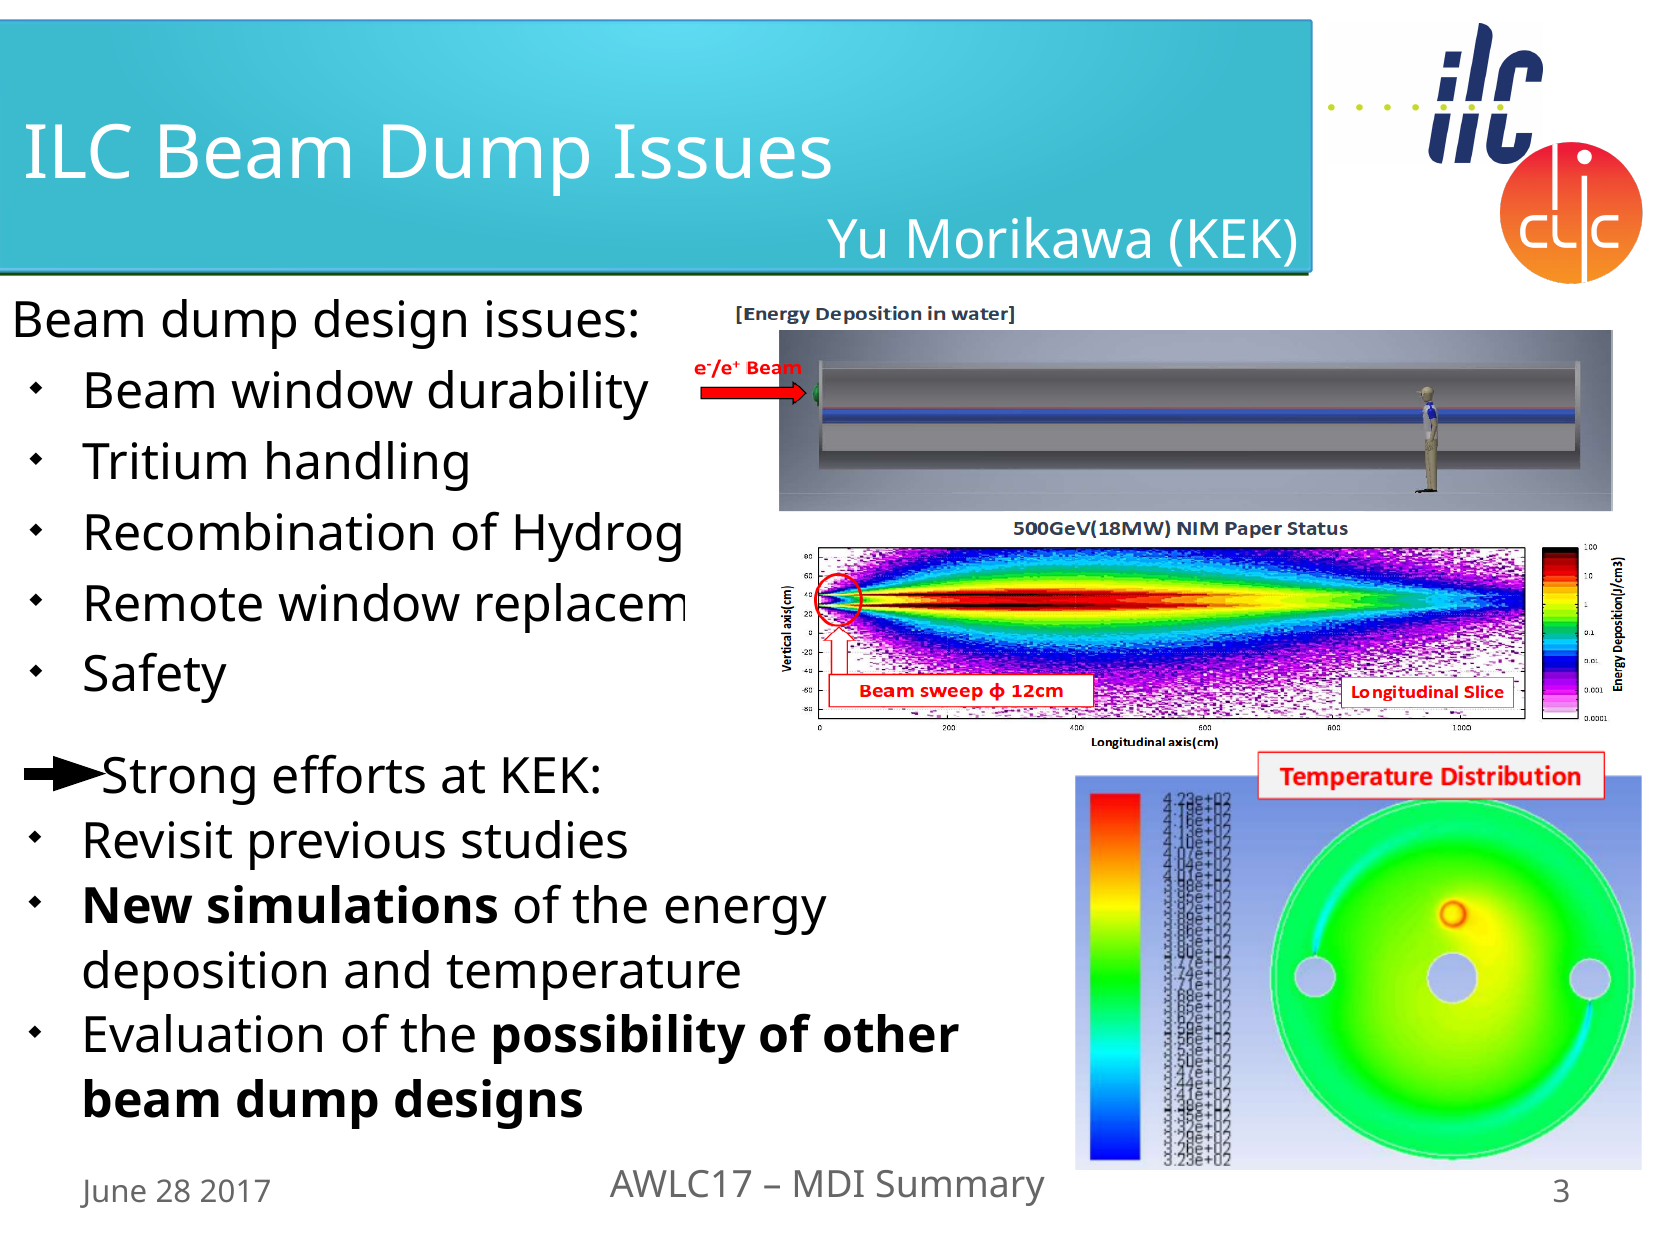

# ILC Beam Dump Issues
Yu Morikawa (KEK)
Beam dump design issues:
Beam window durability
Tritium handling
Recombination of Hydrogen
Remote window replacement
Safety
 Strong efforts at KEK:
Revisit previous studies
New simulations of the energy deposition and temperature
Evaluation of the possibility of other beam dump designs
3